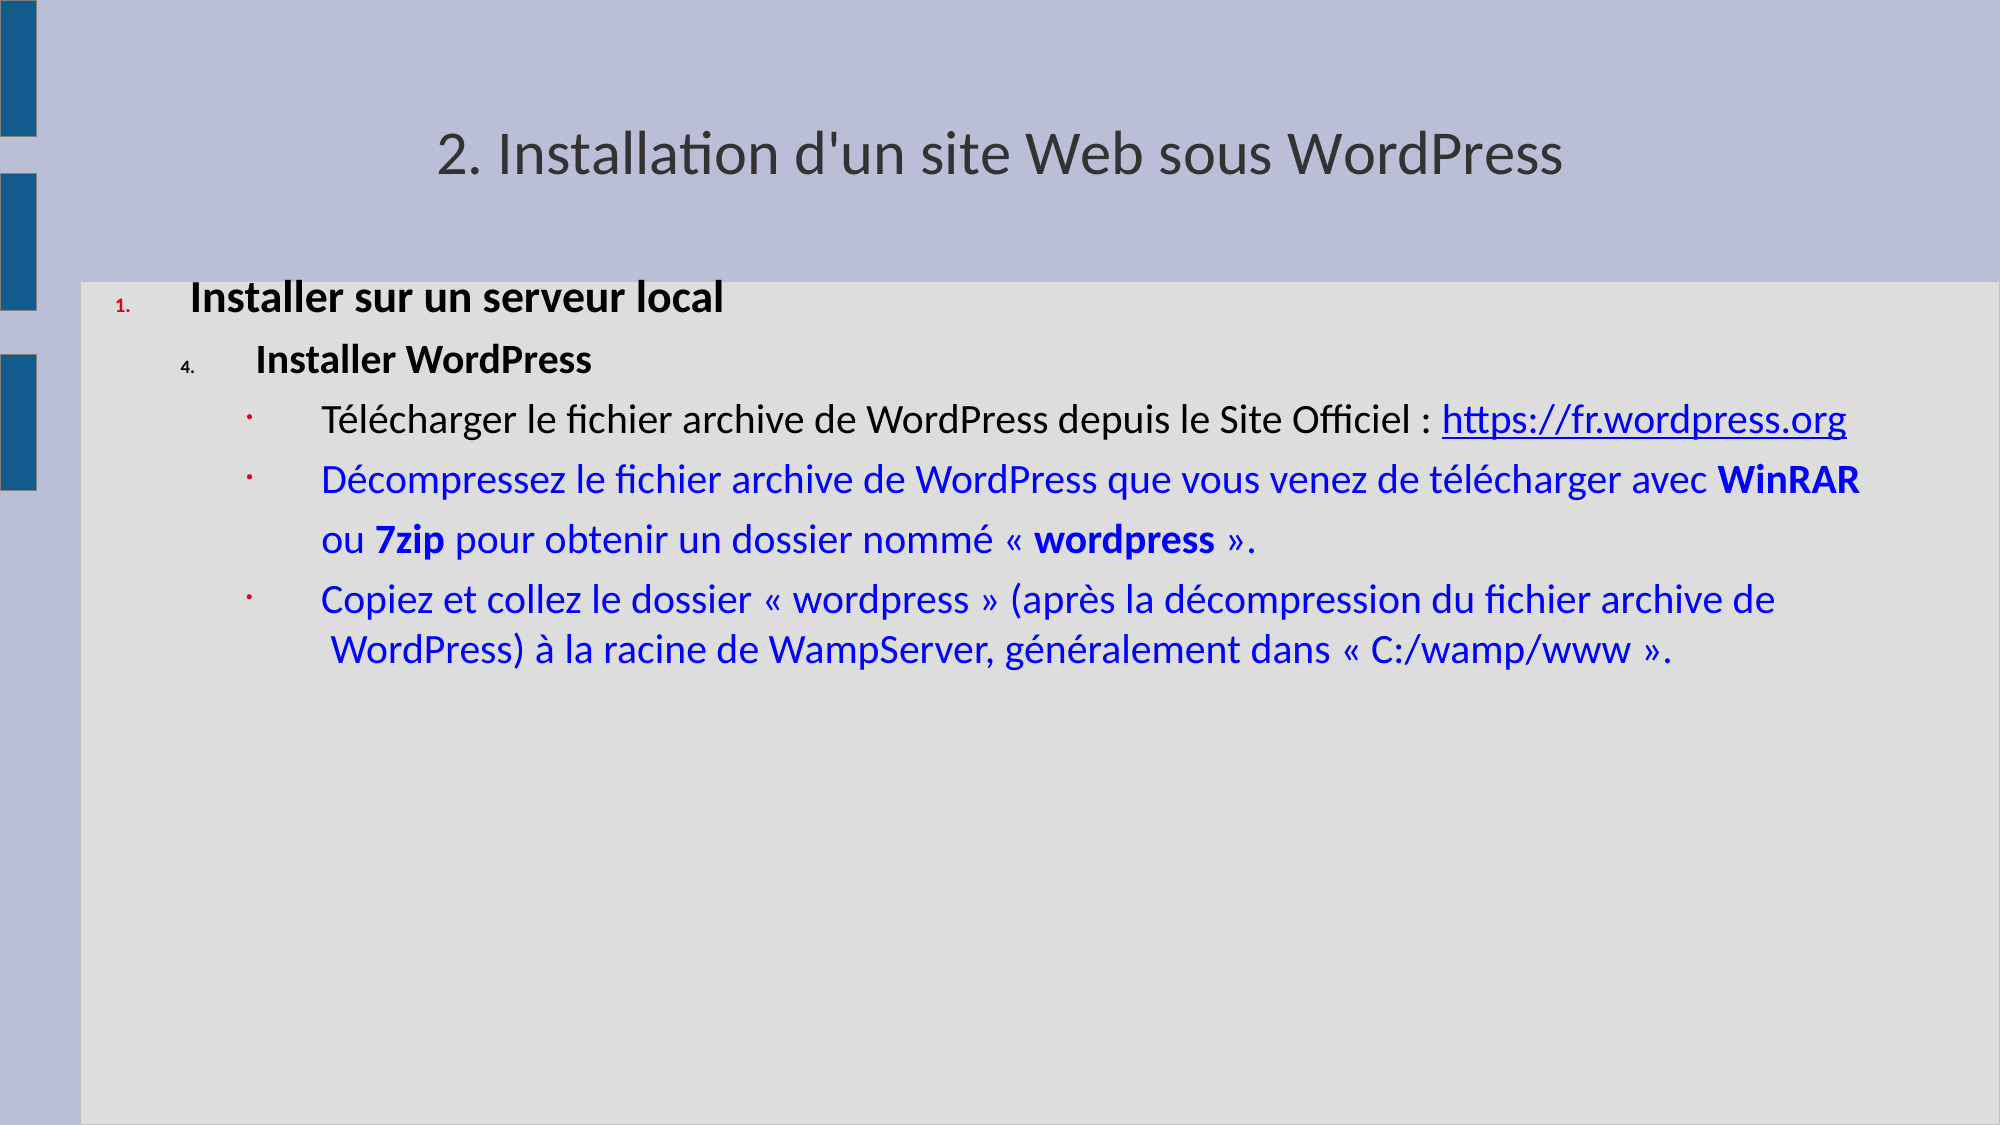

# 2. Installation d'un site Web sous WordPress
Installer sur un serveur local
Installer WordPress
Télécharger le fichier archive de WordPress depuis le Site Officiel : https://fr.wordpress.org
Décompressez le fichier archive de WordPress que vous venez de télécharger avec WinRAR
ou 7zip pour obtenir un dossier nommé « wordpress ».
Copiez et collez le dossier « wordpress » (après la décompression du fichier archive de WordPress) à la racine de WampServer, généralement dans « C:/wamp/www ».